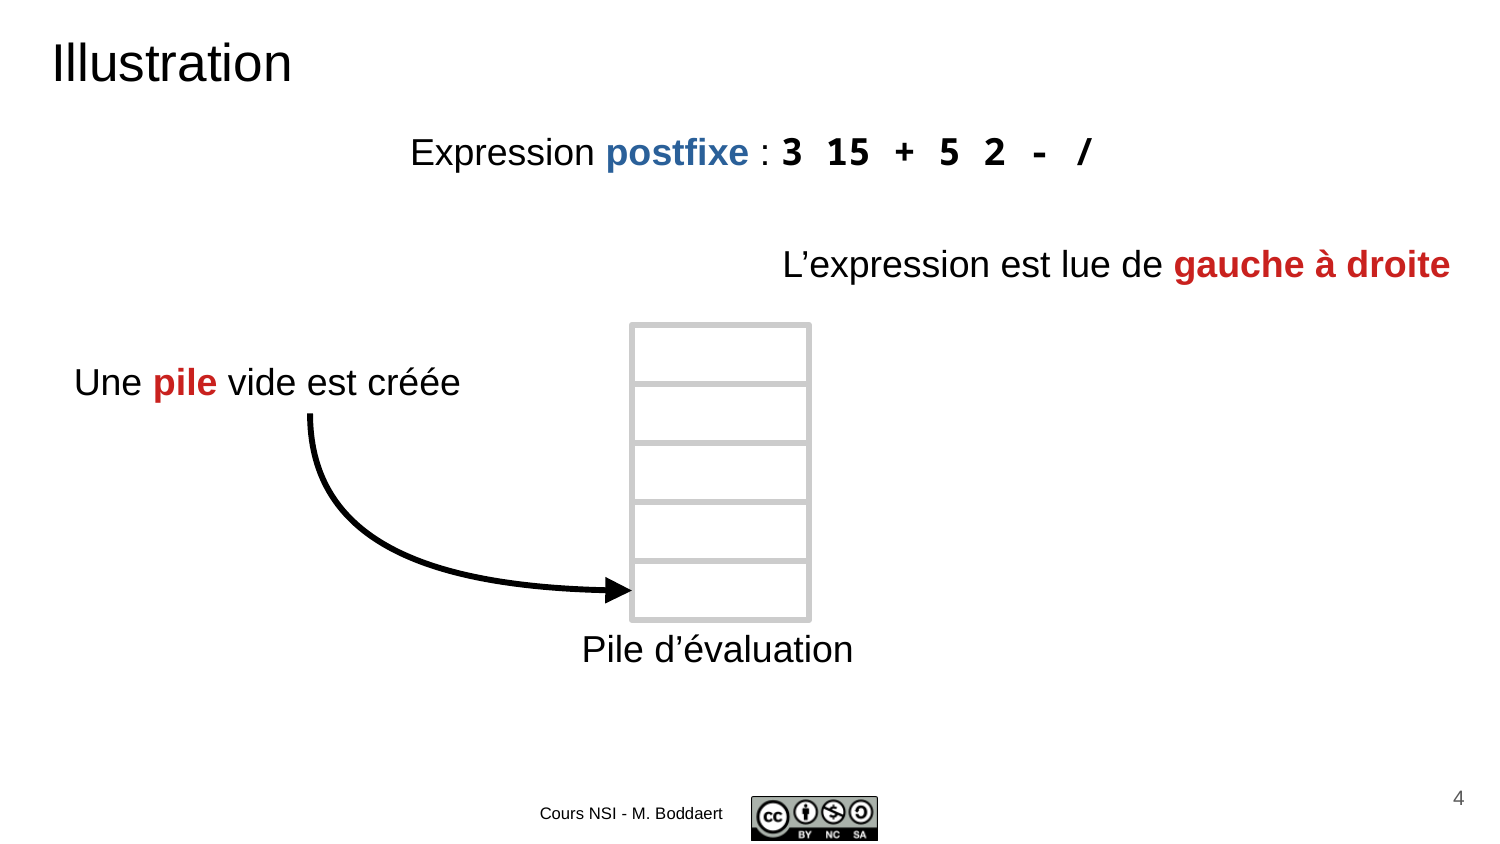

# Illustration
Expression postfixe : 3 15 + 5 2 - /
L’expression est lue de gauche à droite
Une pile vide est créée
Pile d’évaluation